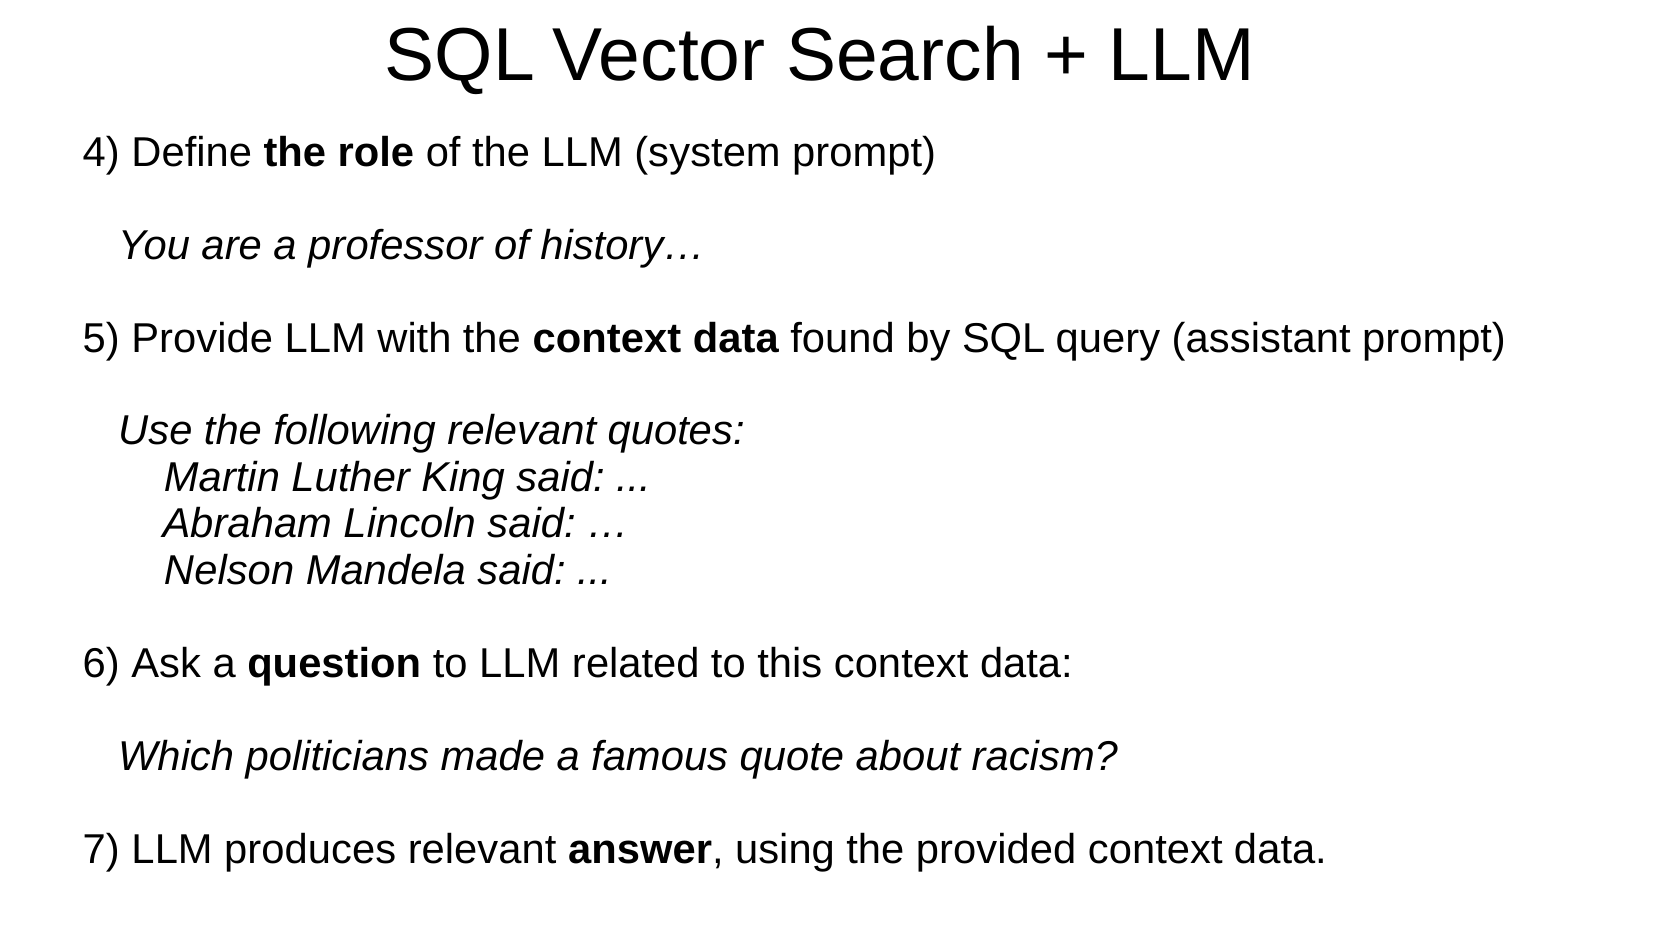

SQL Vector Search + LLM
# Define the role of the LLM (system prompt) You are a professor of history…
 Provide LLM with the context data found by SQL query (assistant prompt)
Use the following relevant quotes:
 Martin Luther King said: ...
 Abraham Lincoln said: …
 Nelson Mandela said: ...
 Ask a question to LLM related to this context data:
Which politicians made a famous quote about racism?
 LLM produces relevant answer, using the provided context data.